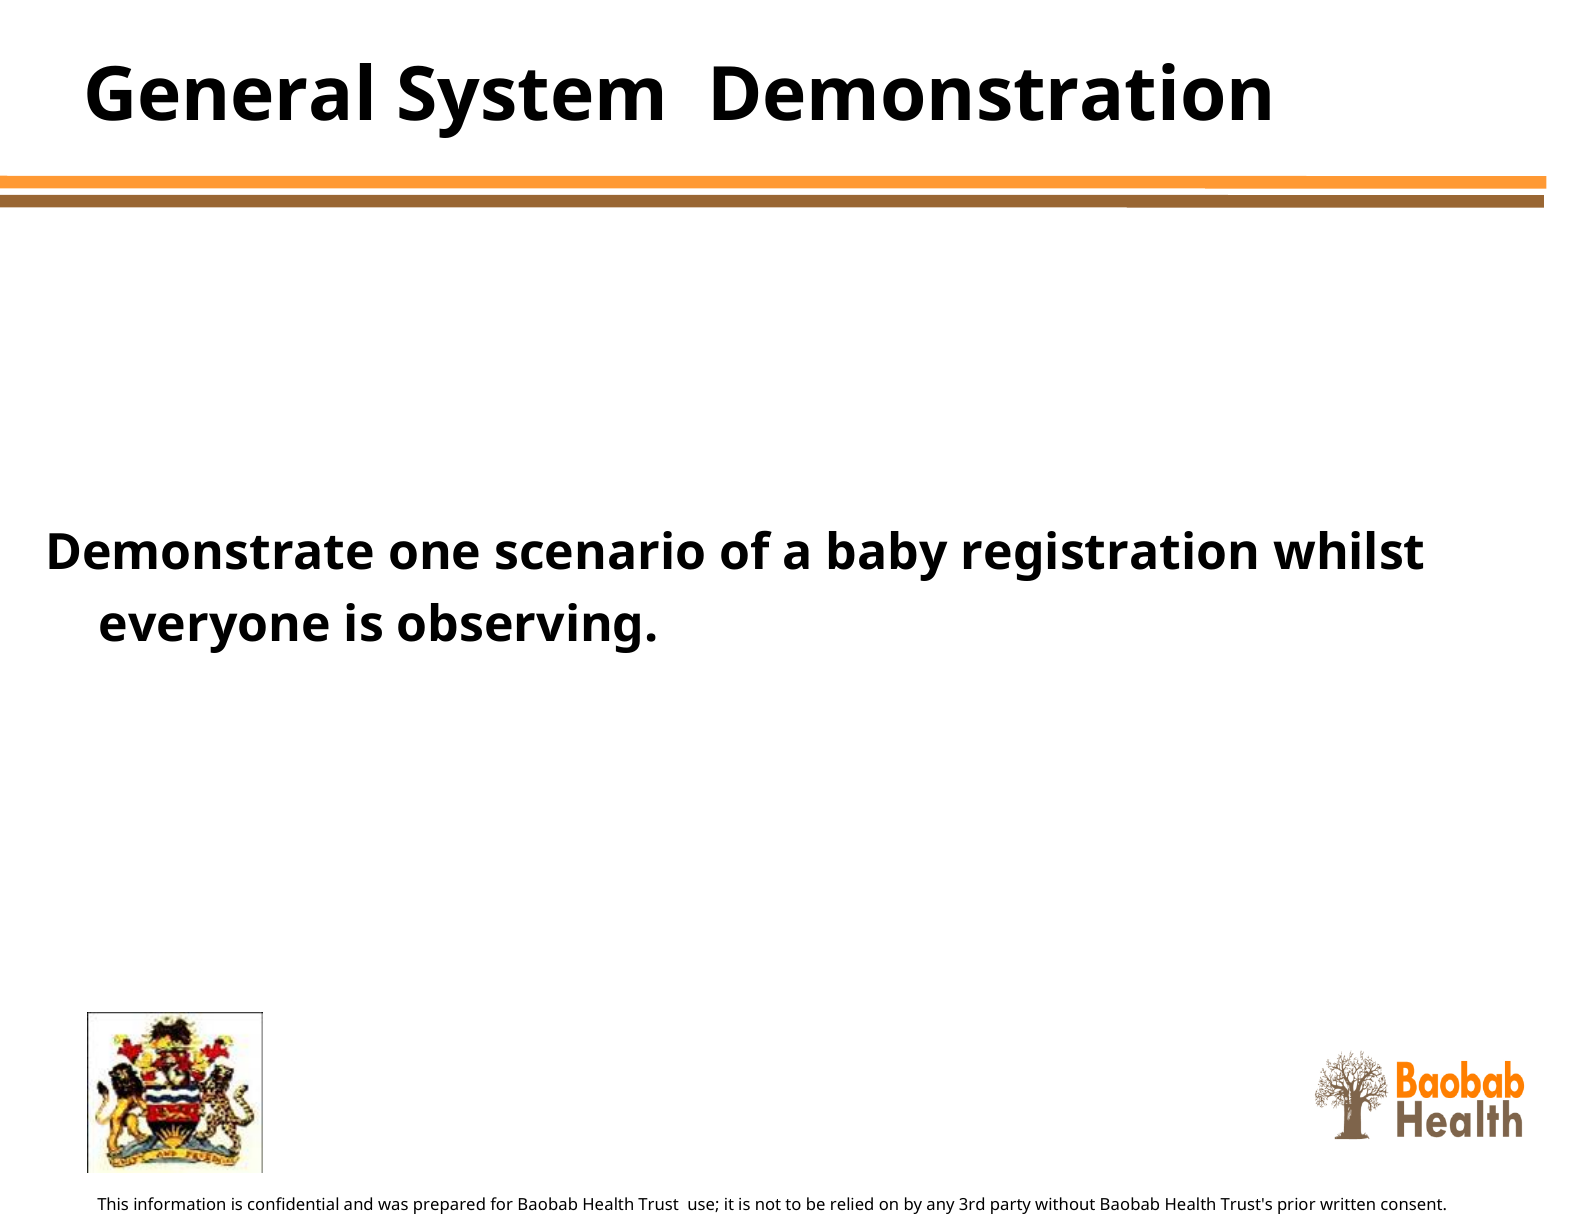

General System Demonstration
Demonstrate one scenario of a baby registration whilst everyone is observing.